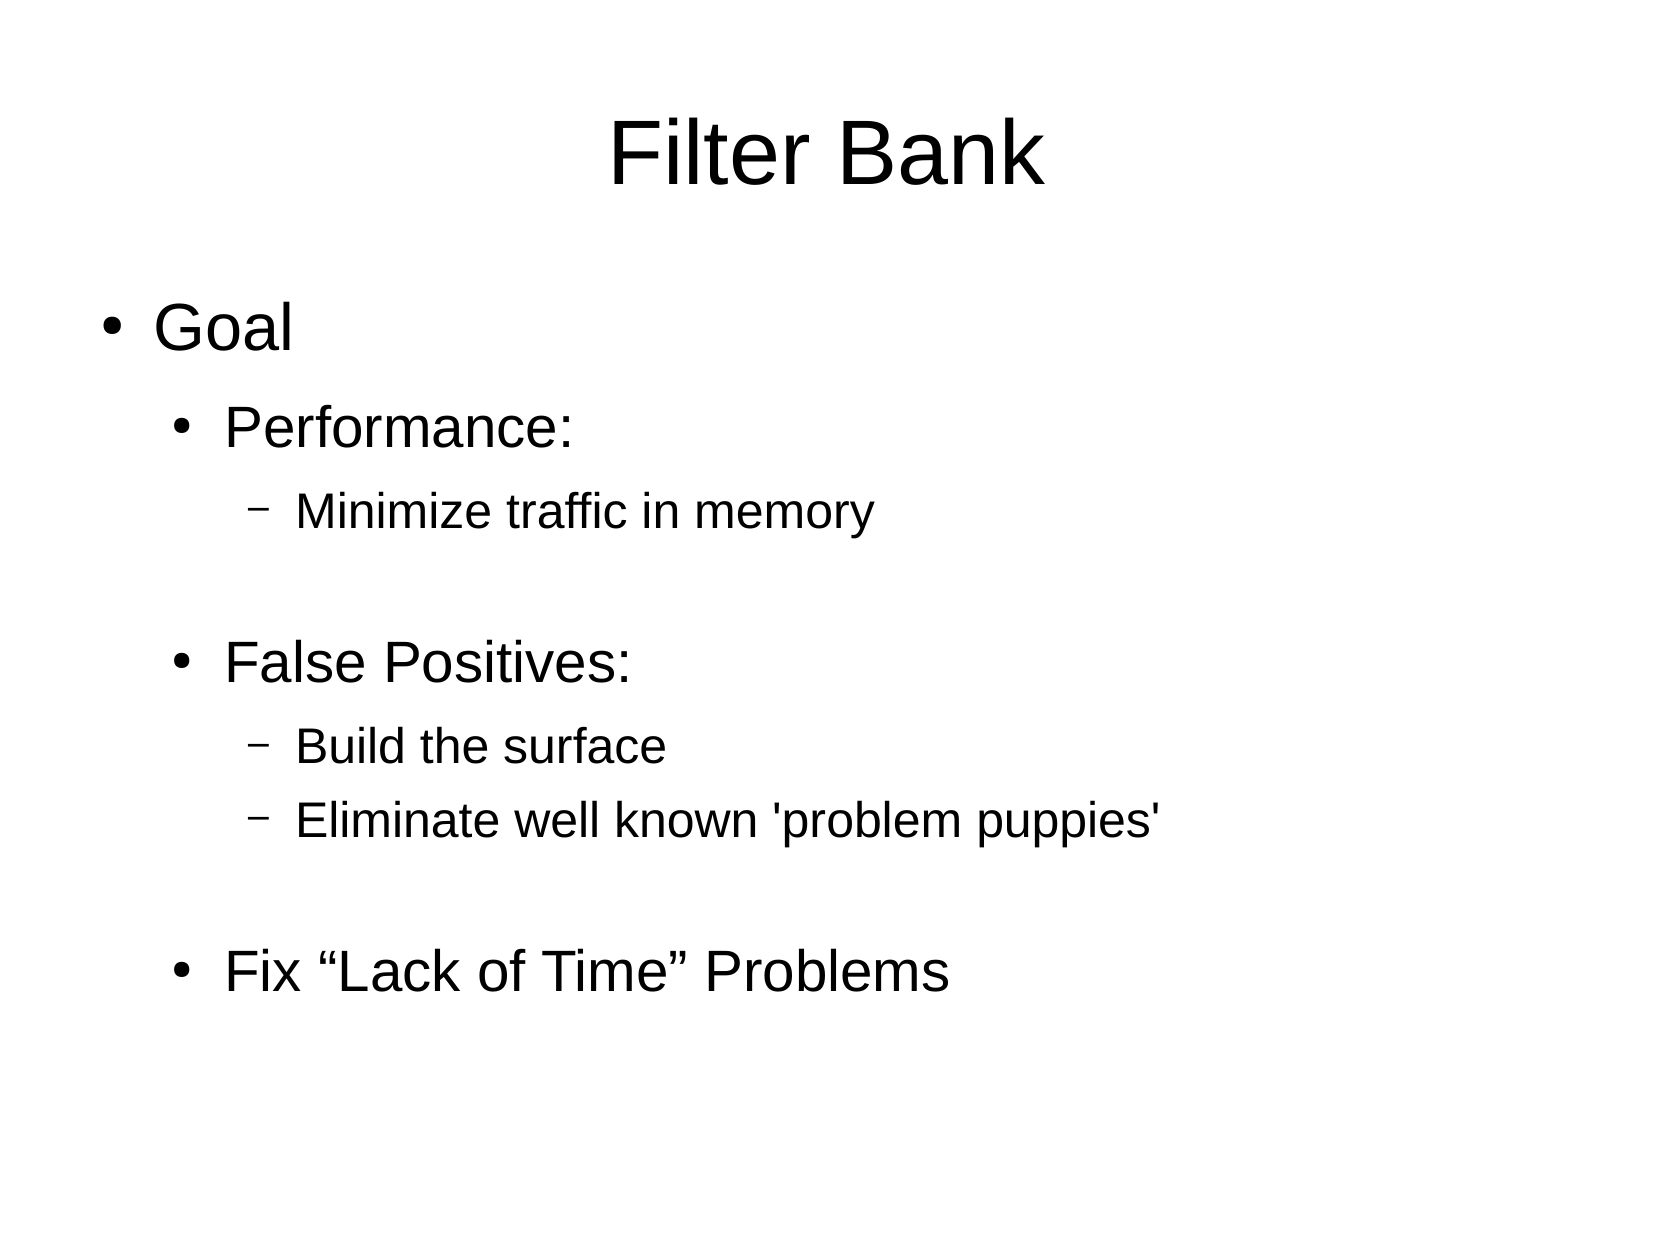

# Filter Bank
Goal
Performance:
Minimize traffic in memory
False Positives:
Build the surface
Eliminate well known 'problem puppies'
Fix “Lack of Time” Problems